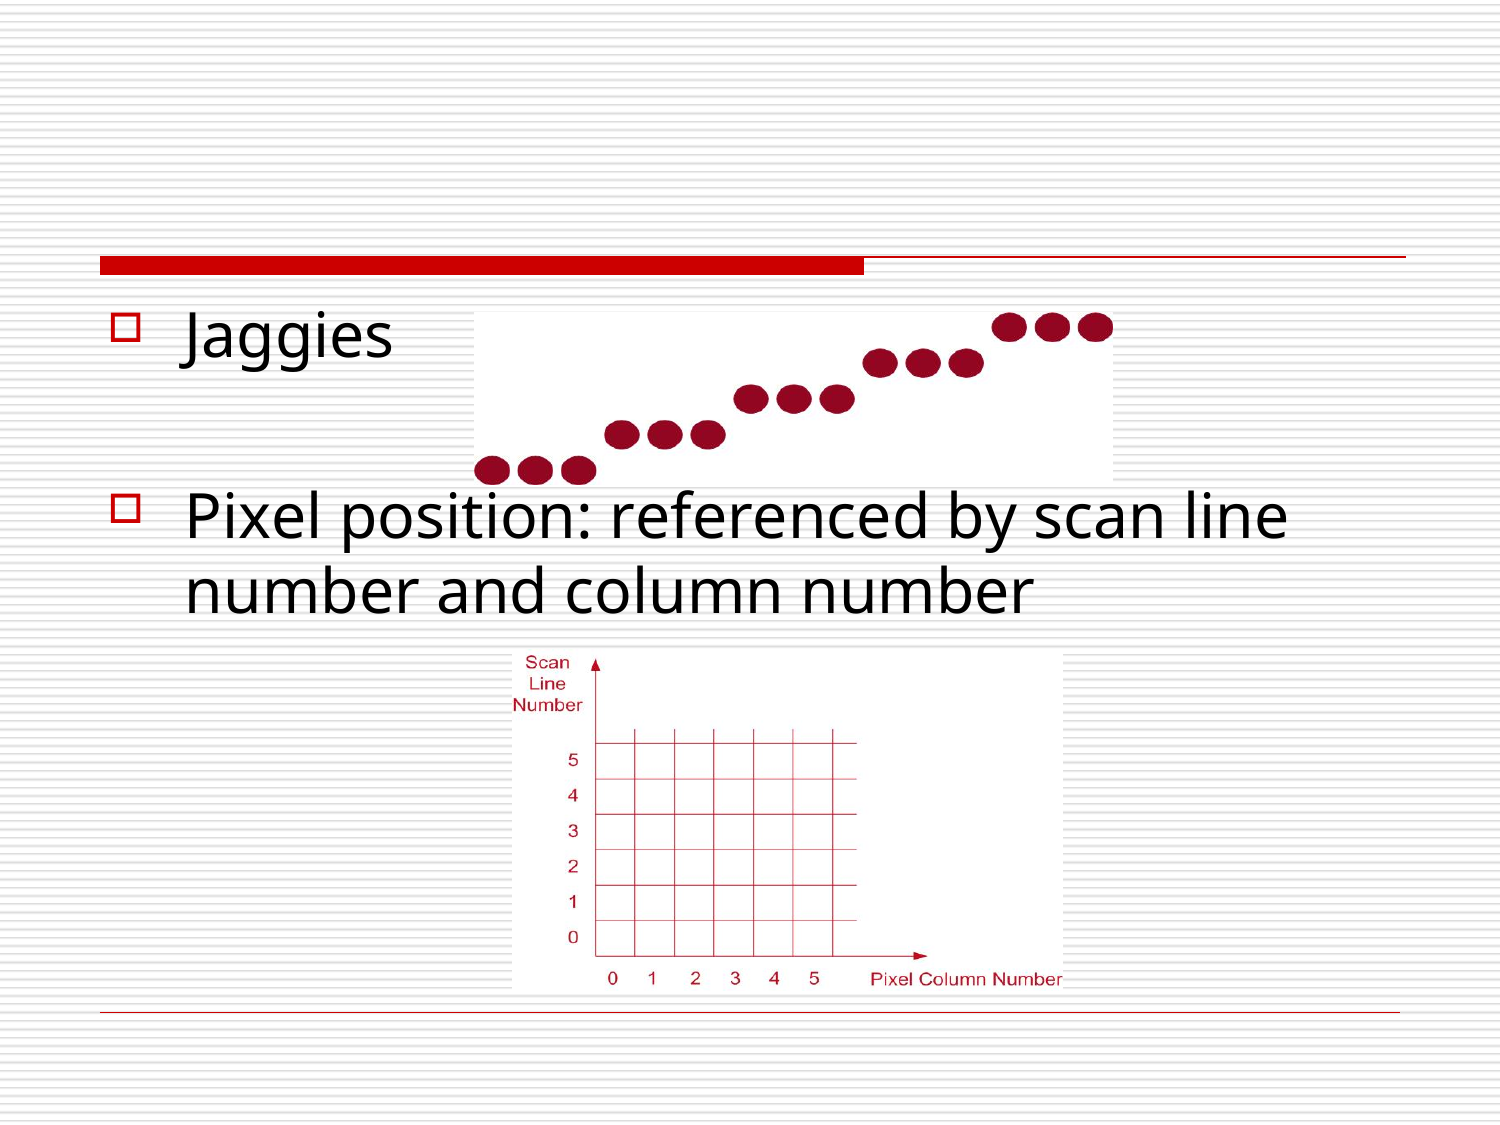

#
Jaggies
Pixel position: referenced by scan line number and column number